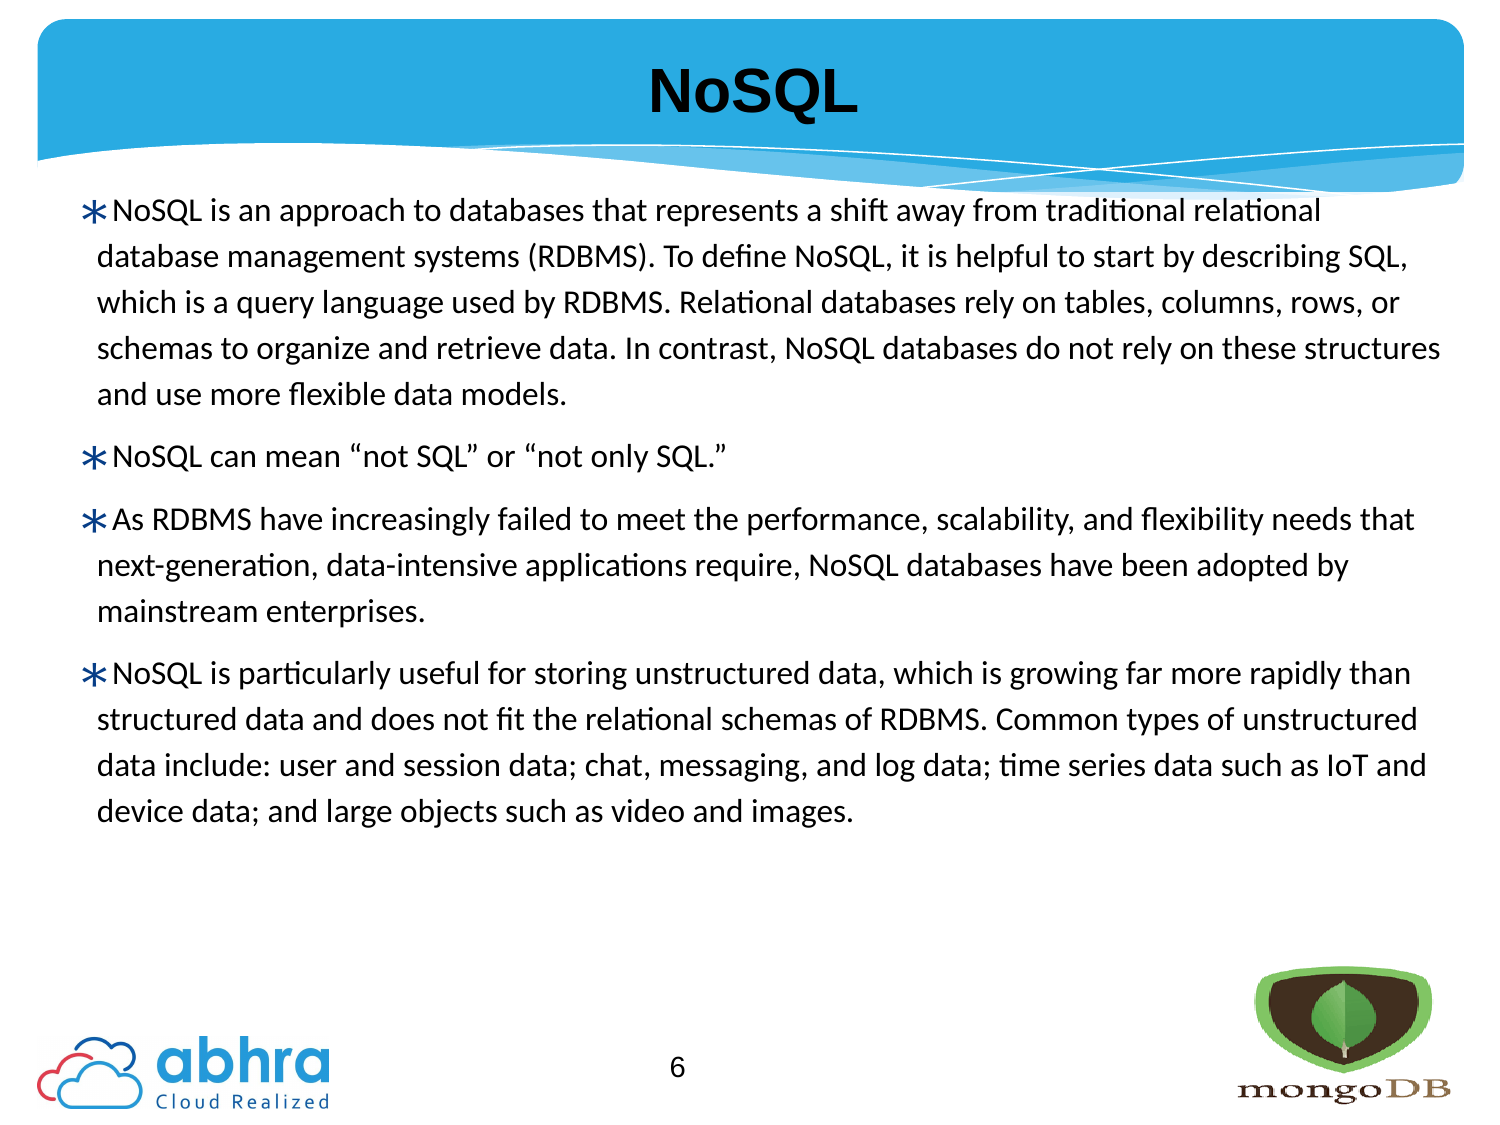

NoSQL
# NoSQL is an approach to databases that represents a shift away from traditional relational database management systems (RDBMS). To define NoSQL, it is helpful to start by describing SQL, which is a query language used by RDBMS. Relational databases rely on tables, columns, rows, or schemas to organize and retrieve data. In contrast, NoSQL databases do not rely on these structures and use more flexible data models.
NoSQL can mean “not SQL” or “not only SQL.”
As RDBMS have increasingly failed to meet the performance, scalability, and flexibility needs that next-generation, data-intensive applications require, NoSQL databases have been adopted by mainstream enterprises.
NoSQL is particularly useful for storing unstructured data, which is growing far more rapidly than structured data and does not fit the relational schemas of RDBMS. Common types of unstructured data include: user and session data; chat, messaging, and log data; time series data such as IoT and device data; and large objects such as video and images.
8/3/16